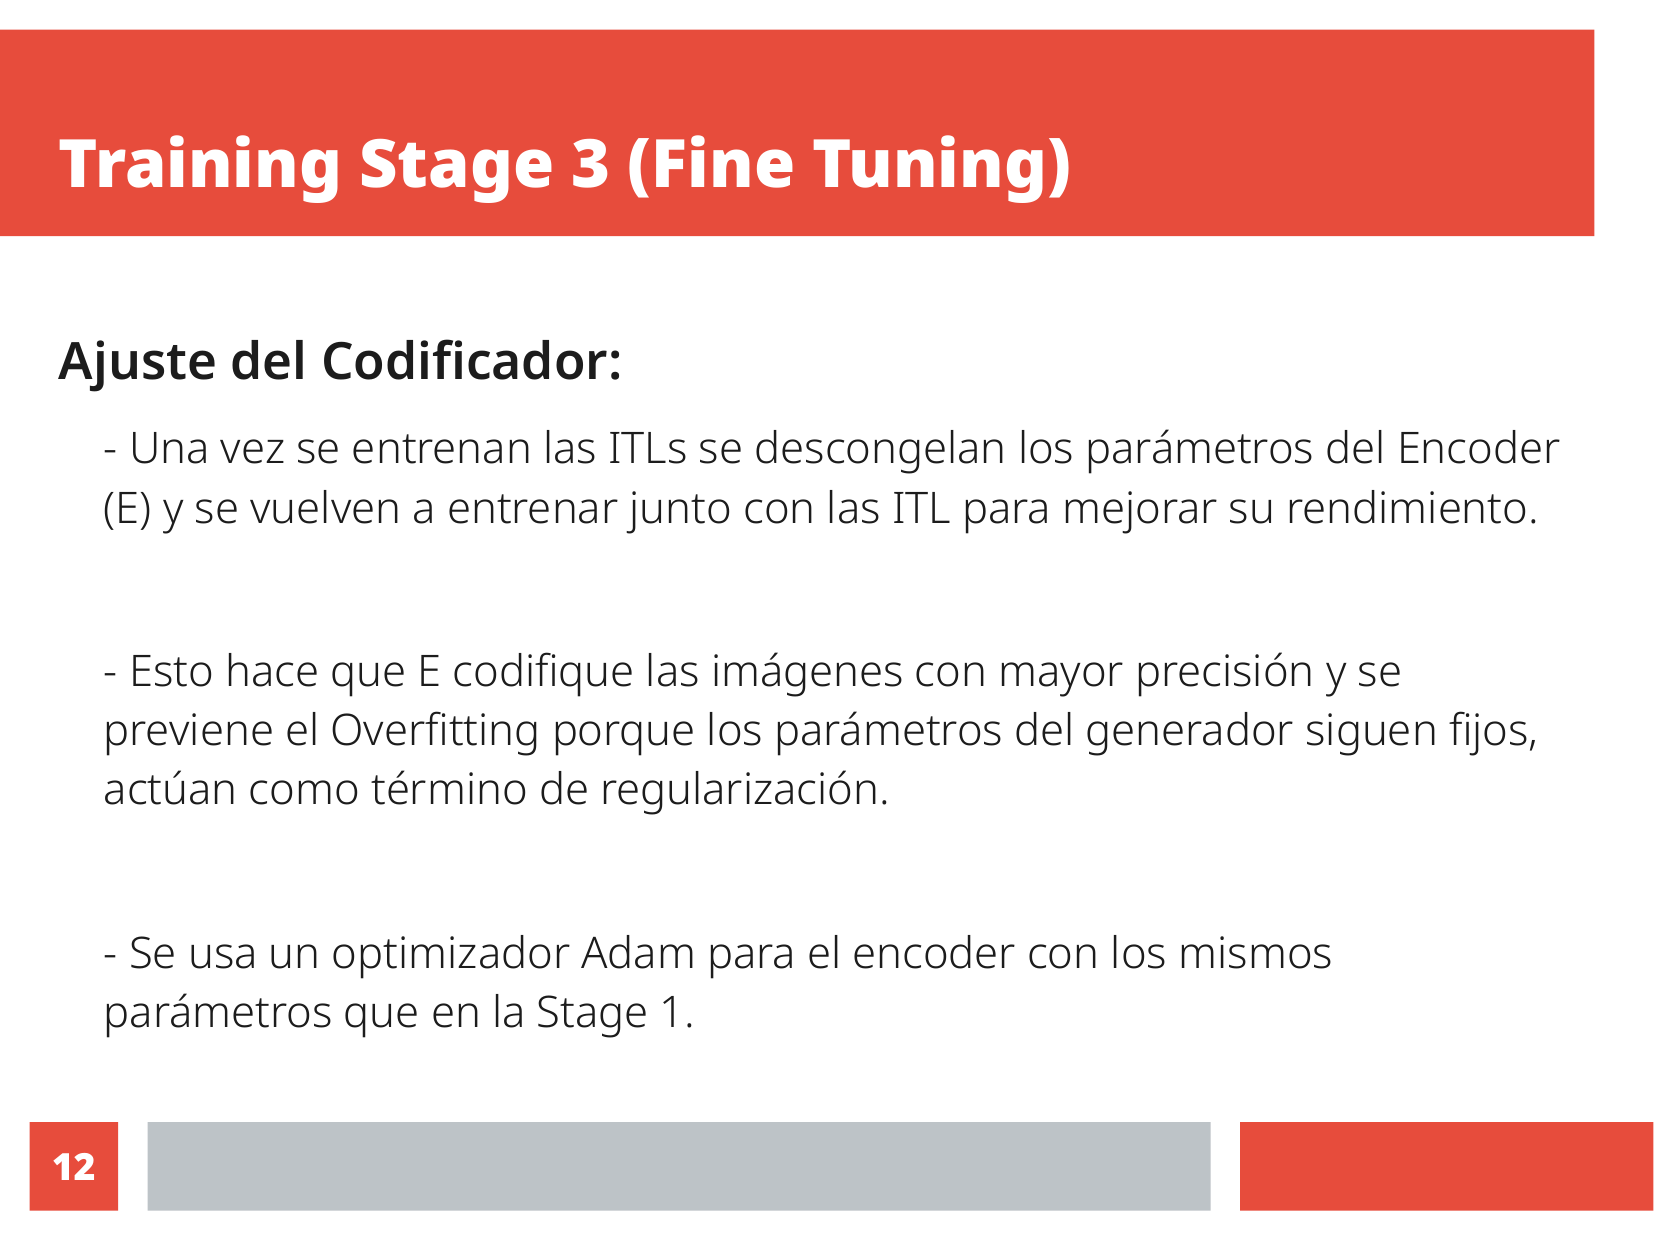

# Training Stage 3 (Fine Tuning)
Ajuste del Codificador:
- Una vez se entrenan las ITLs se descongelan los parámetros del Encoder (E) y se vuelven a entrenar junto con las ITL para mejorar su rendimiento.
- Esto hace que E codifique las imágenes con mayor precisión y se previene el Overfitting porque los parámetros del generador siguen fijos, actúan como término de regularización.
- Se usa un optimizador Adam para el encoder con los mismos parámetros que en la Stage 1.
12